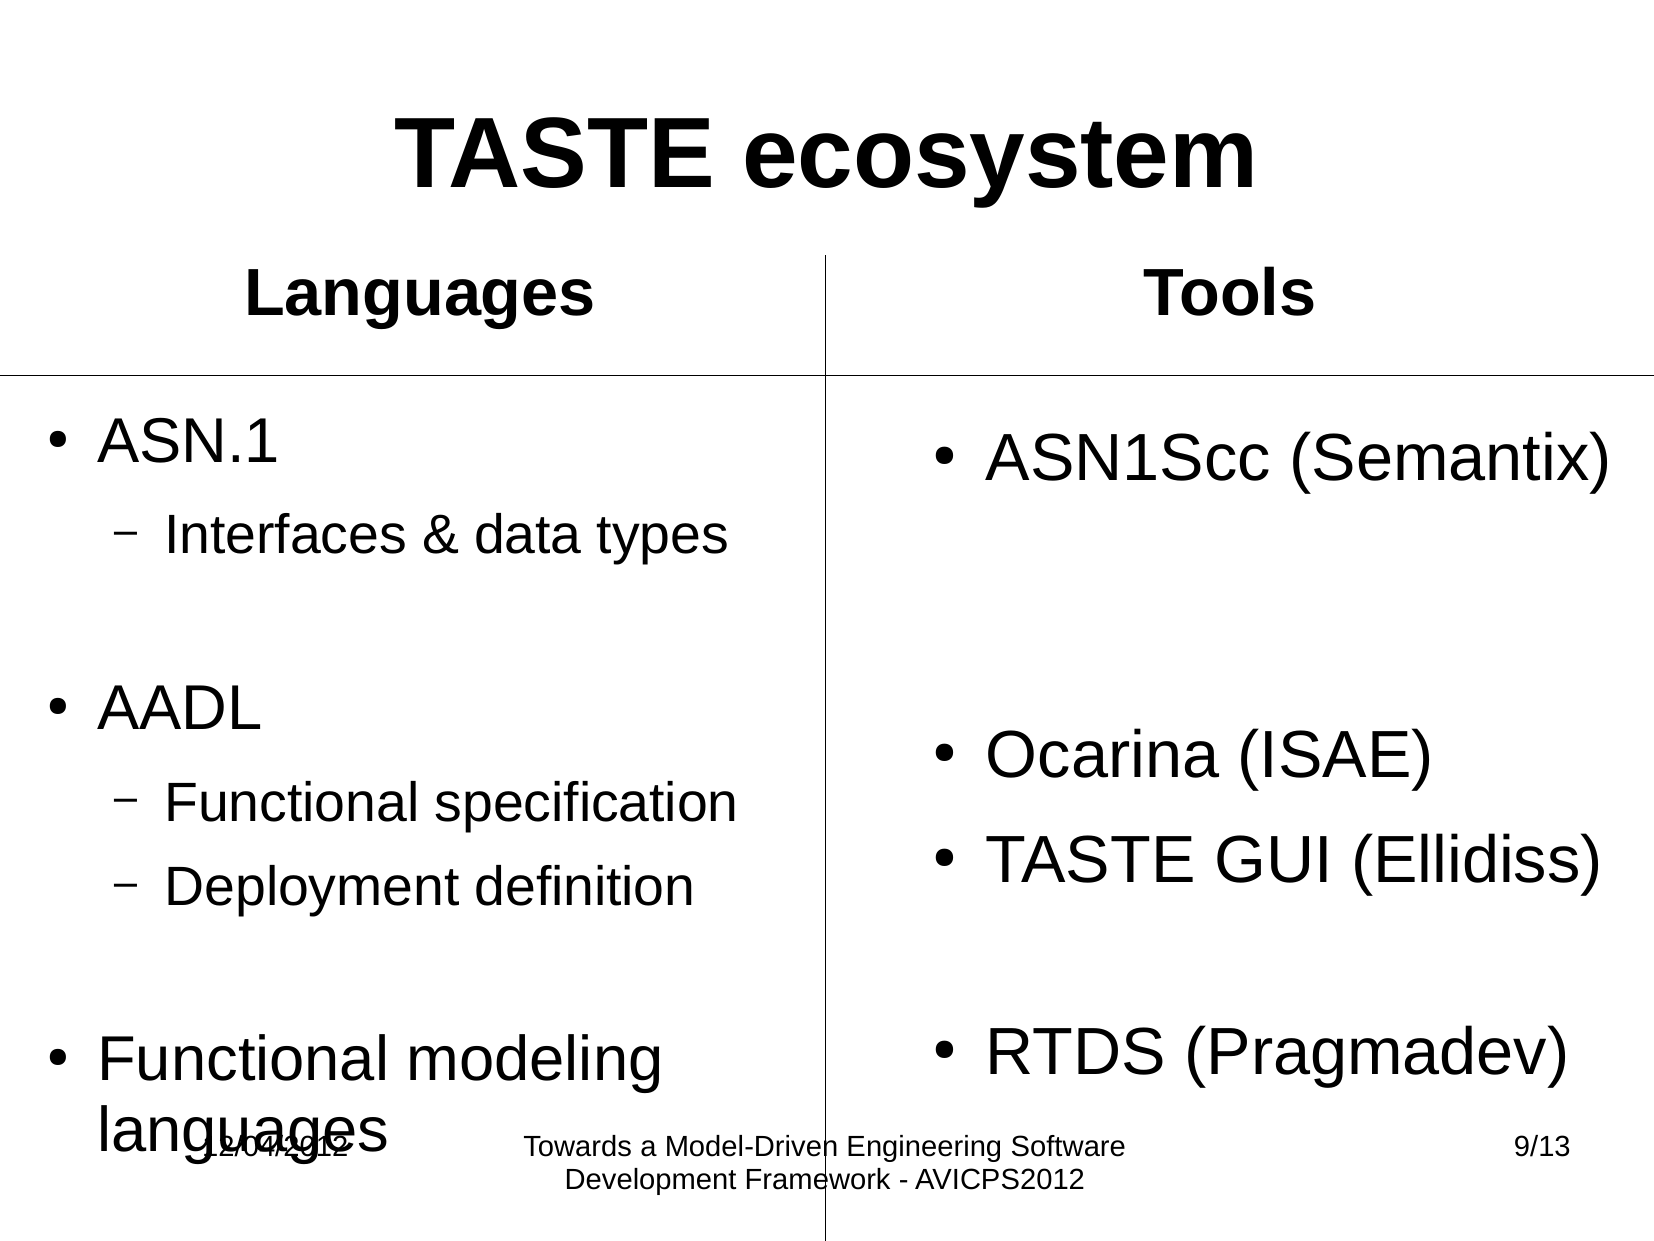

# TASTE ecosystem
Languages
Tools
ASN.1
Interfaces & data types
AADL
Functional specification
Deployment definition
Functional modeling languages
ASN1Scc (Semantix)
Ocarina (ISAE)
TASTE GUI (Ellidiss)
RTDS (Pragmadev)
9